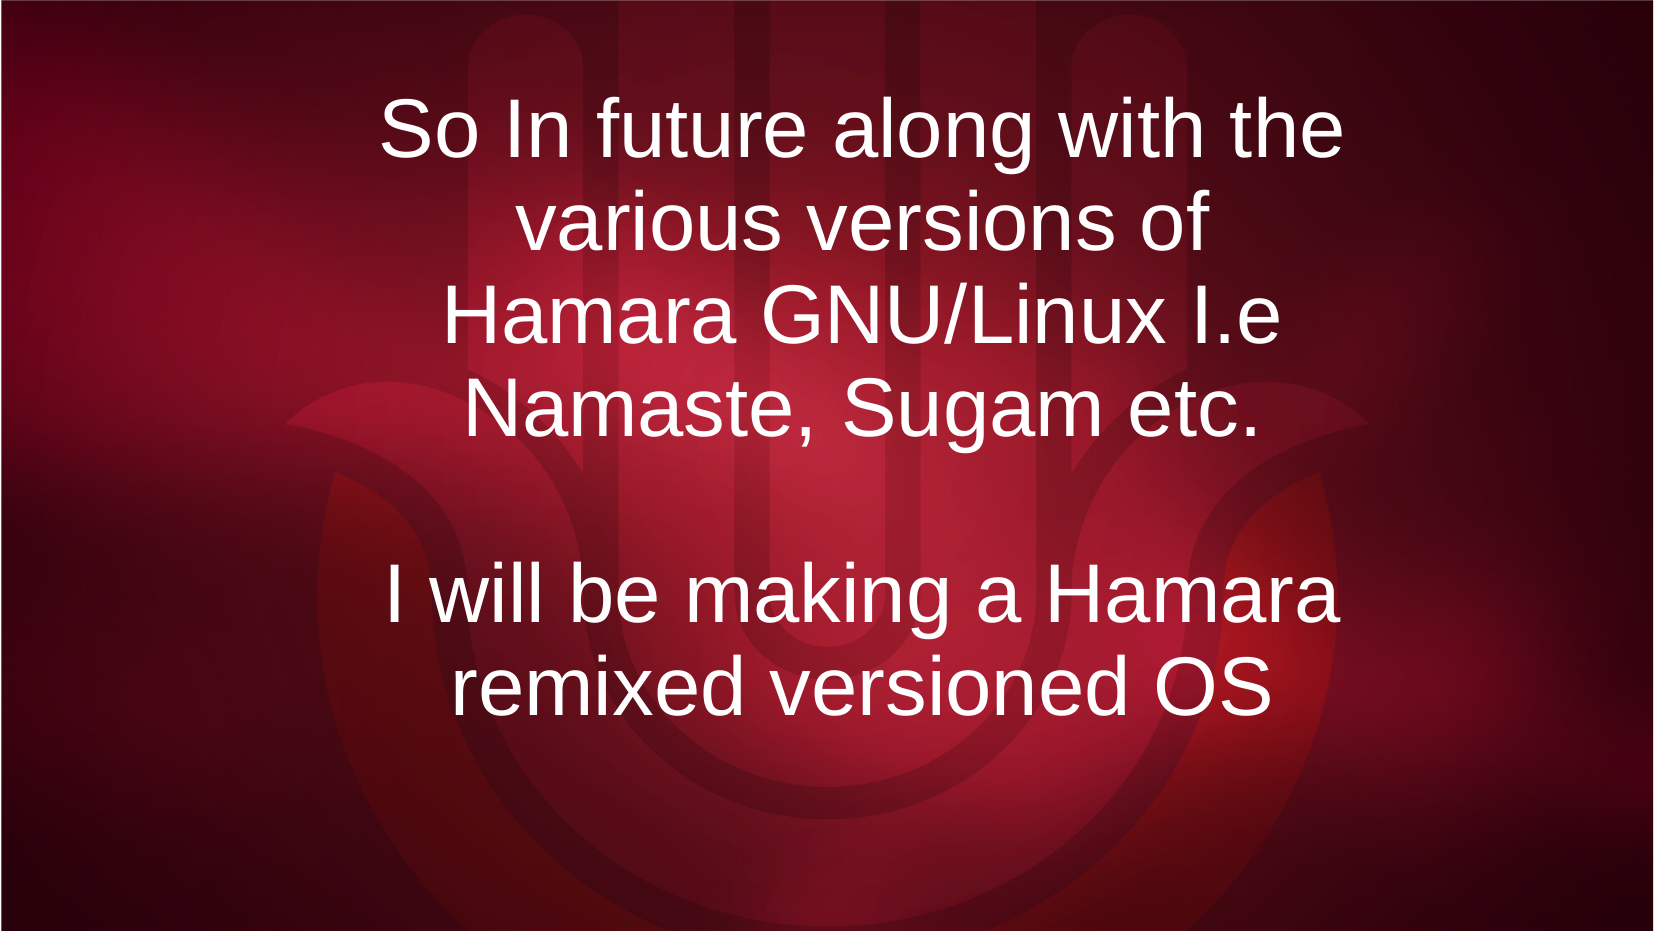

So In future along with the various versions of Hamara GNU/Linux I.e Namaste, Sugam etc.
I will be making a Hamara remixed versioned OS